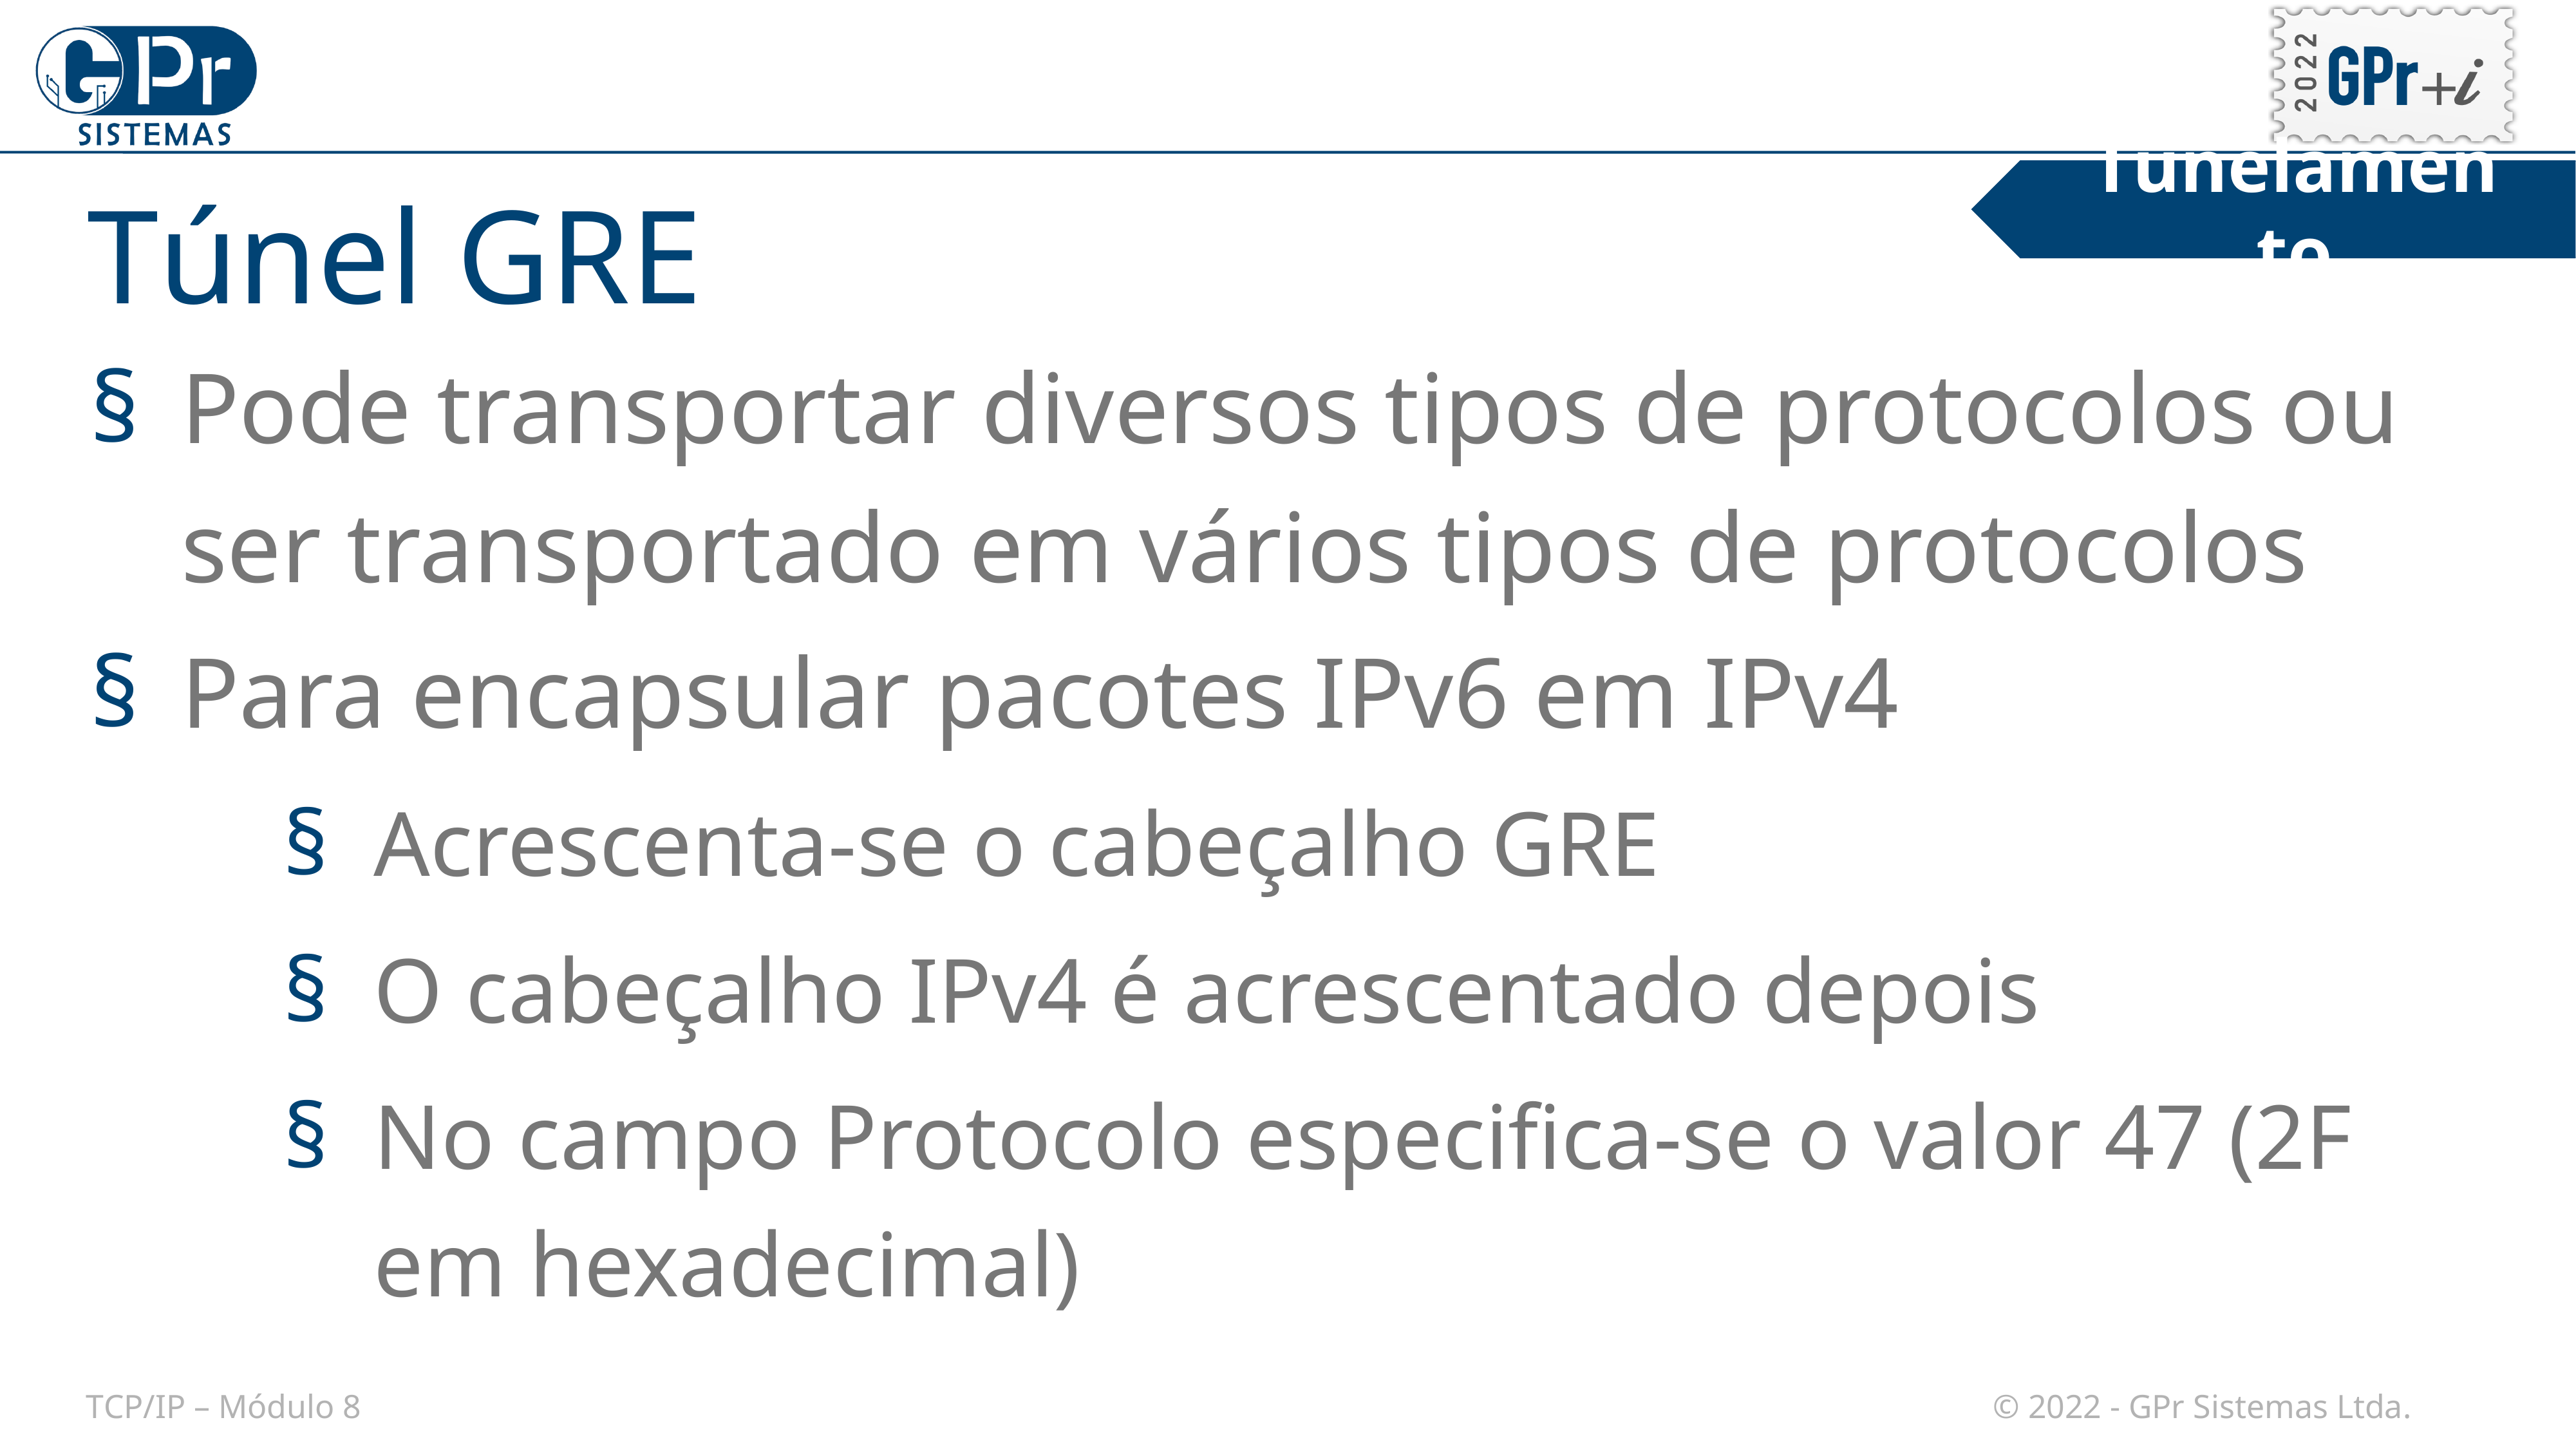

Tunelamento
Túnel GRE
# Pode transportar diversos tipos de protocolos ou ser transportado em vários tipos de protocolos
Para encapsular pacotes IPv6 em IPv4
Acrescenta-se o cabeçalho GRE
O cabeçalho IPv4 é acrescentado depois
No campo Protocolo especifica-se o valor 47 (2F em hexadecimal)